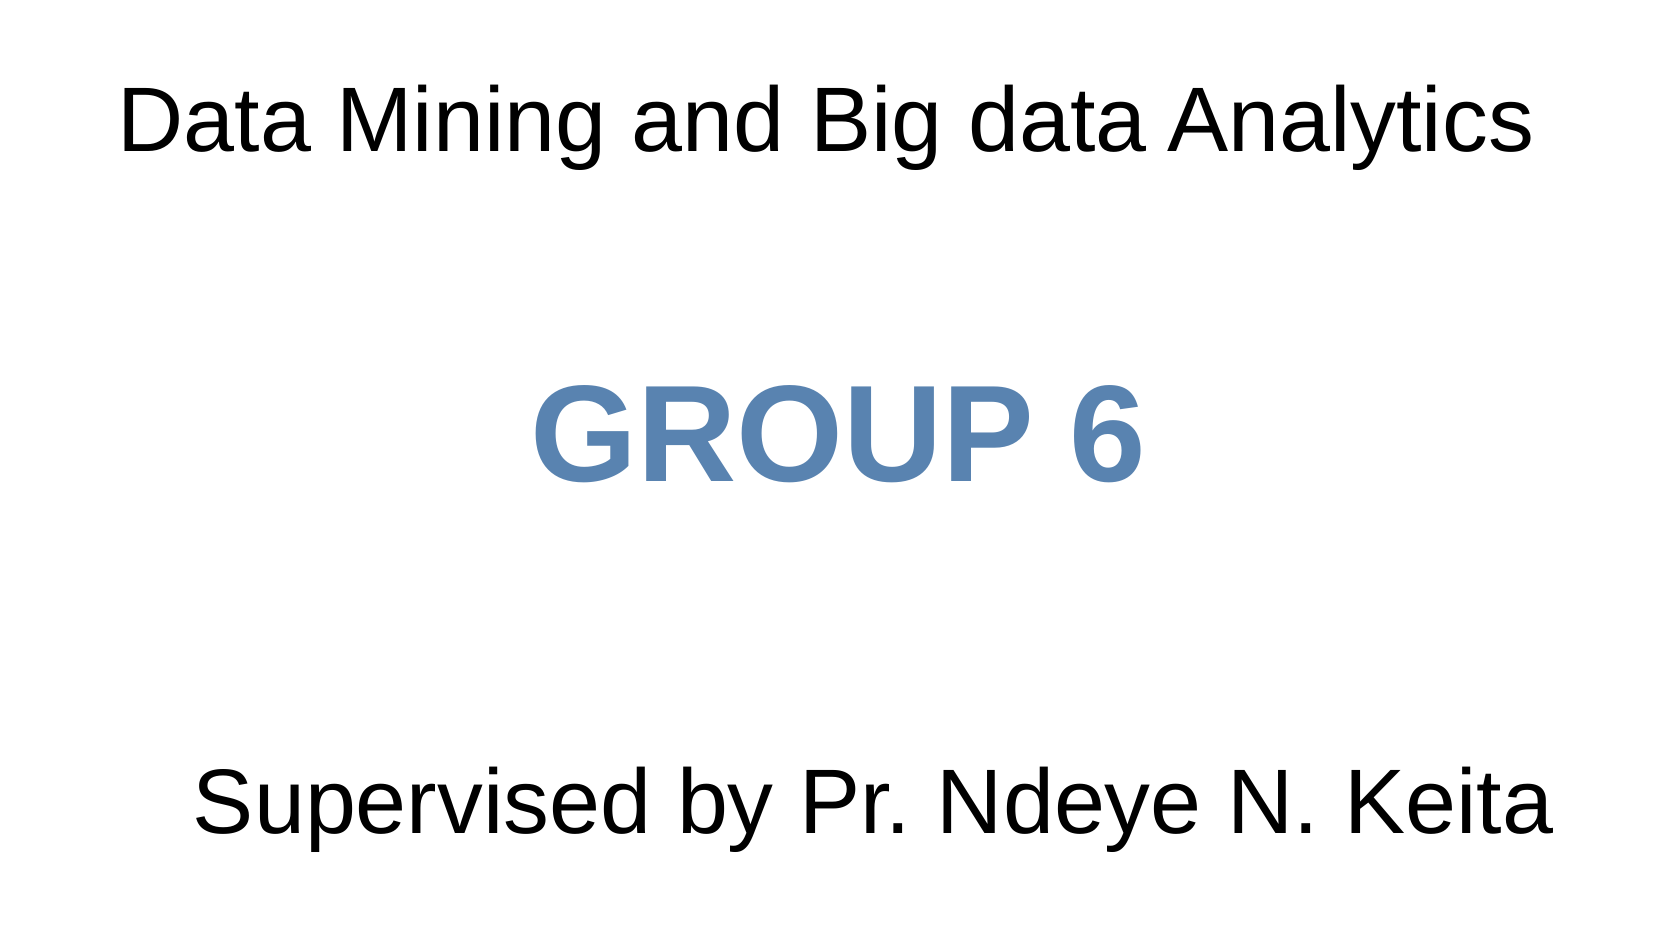

Data Mining and Big data Analytics
GROUP 6
Supervised by Pr. Ndeye N. Keita